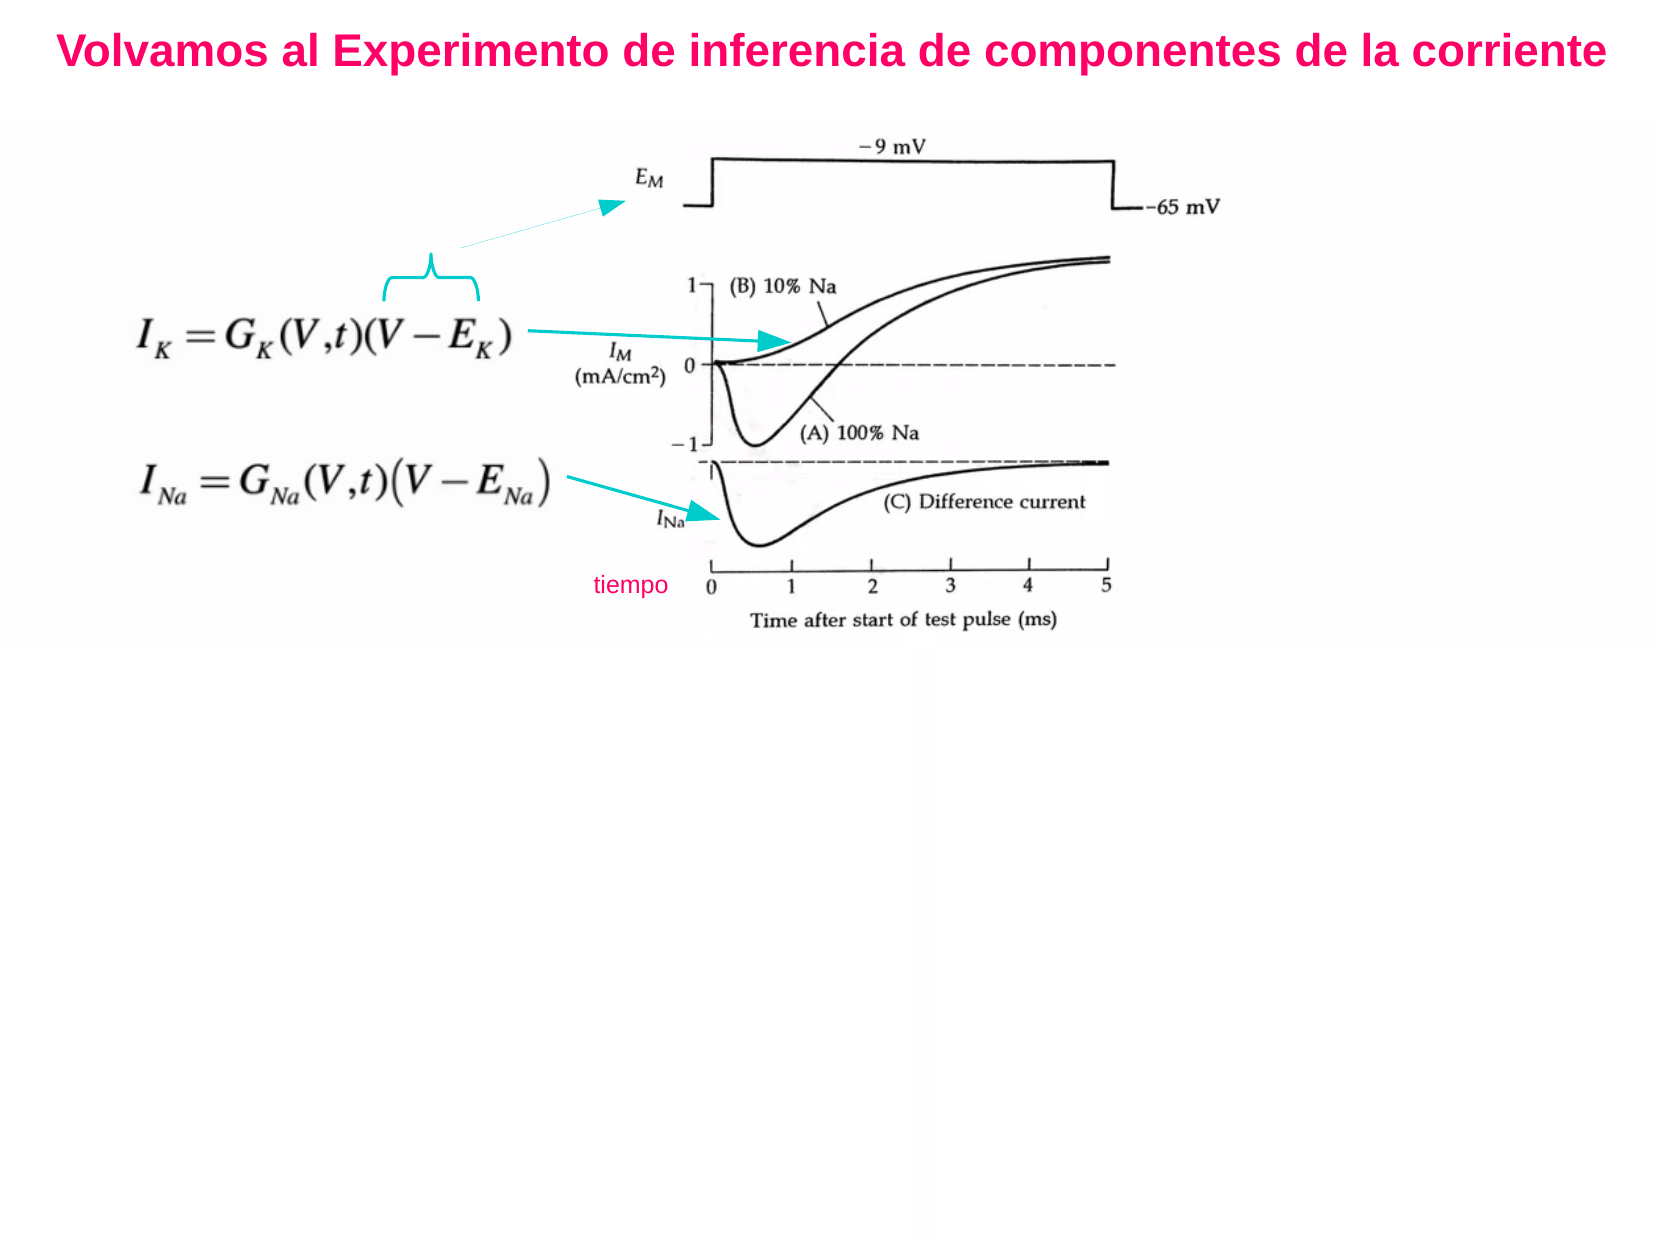

Volvamos al Experimento de inferencia de componentes de la corriente
tiempo
Dependencia temporal de la conductancia